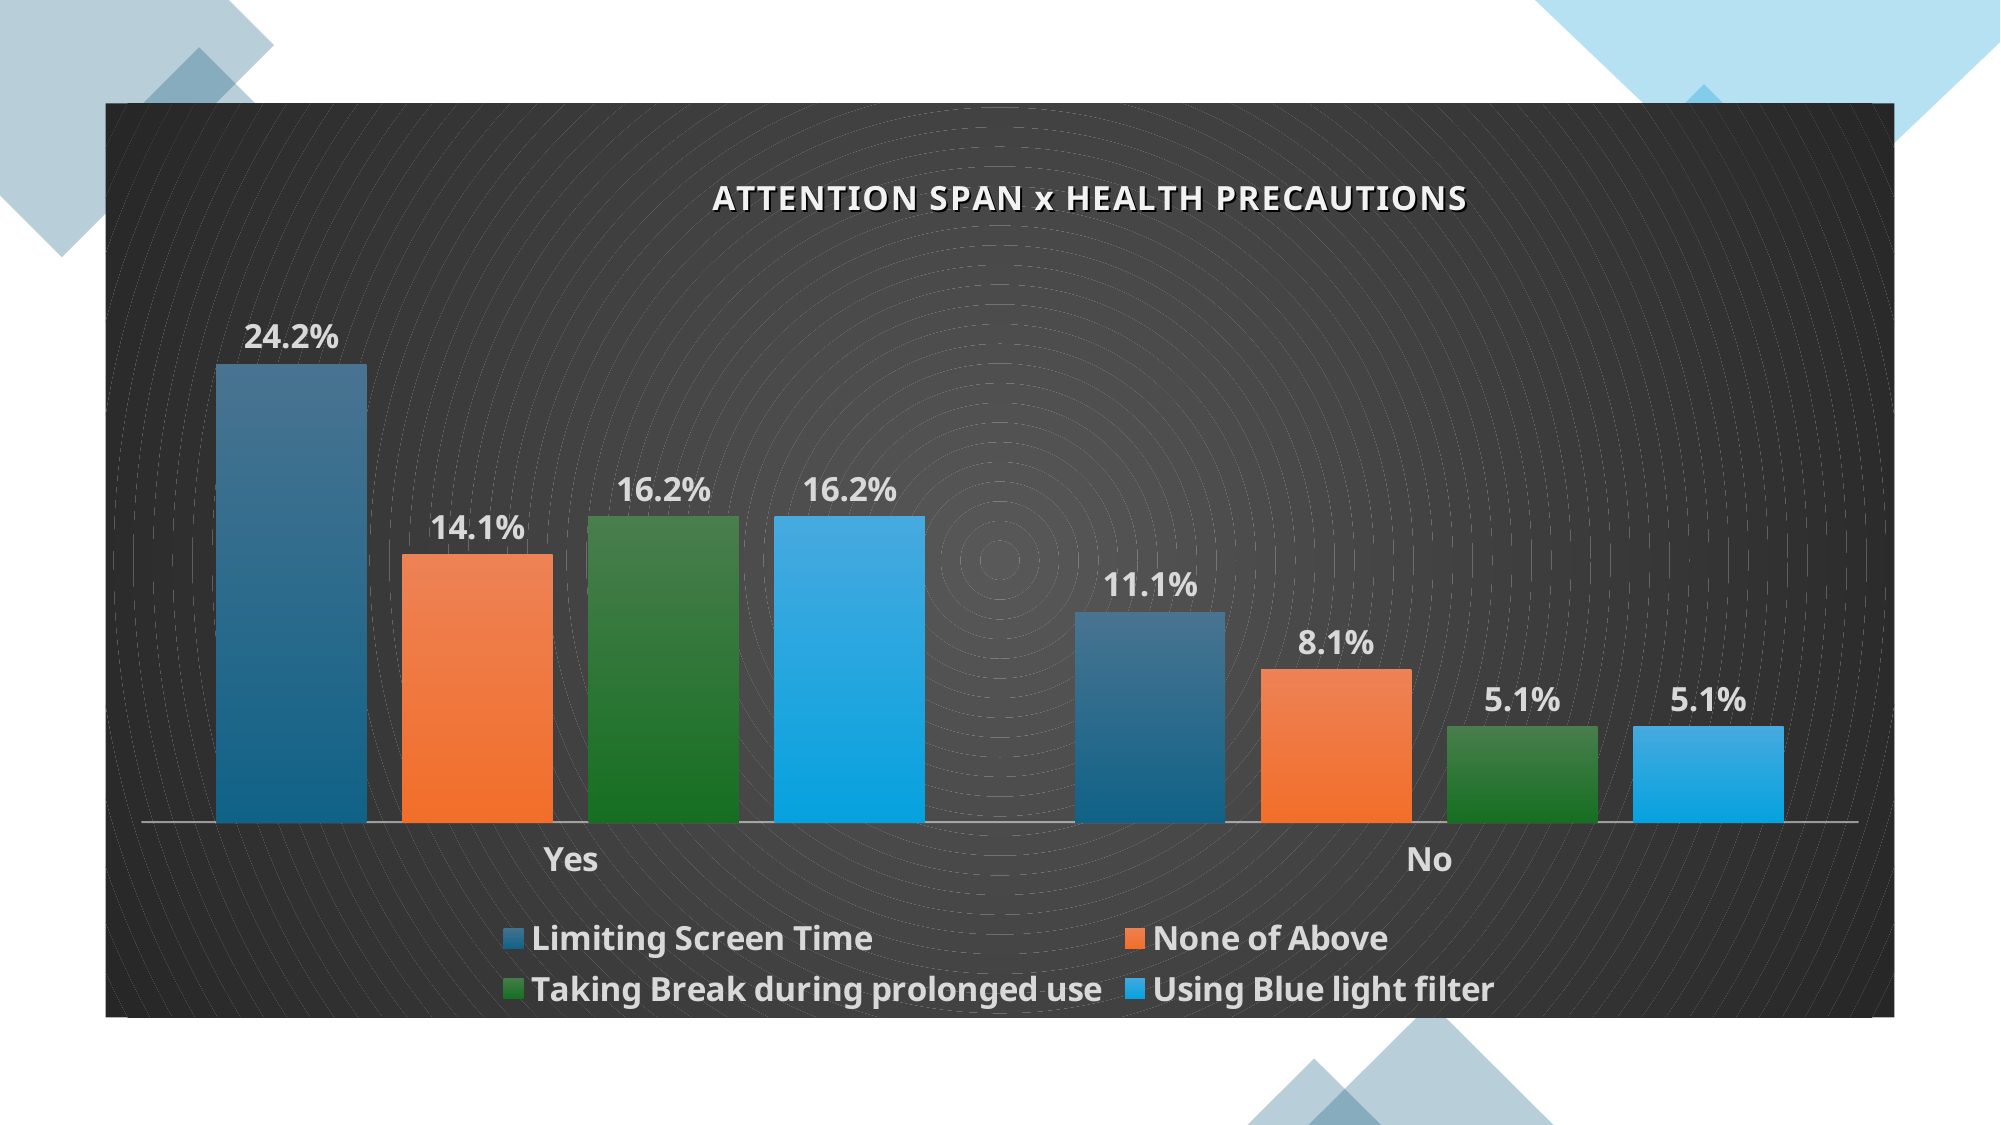

### Chart: ATTENTION SPAN x HEALTH PRECAUTIONS
| Category | Limiting Screen Time | None of Above | Taking Break during prolonged use | Using Blue light filter |
|---|---|---|---|---|
| Yes | 0.242424242424242 | 0.141414141414141 | 0.161616161616162 | 0.161616161616162 |
| No | 0.111111111111111 | 0.0808080808080808 | 0.0505050505050505 | 0.0505050505050505 |